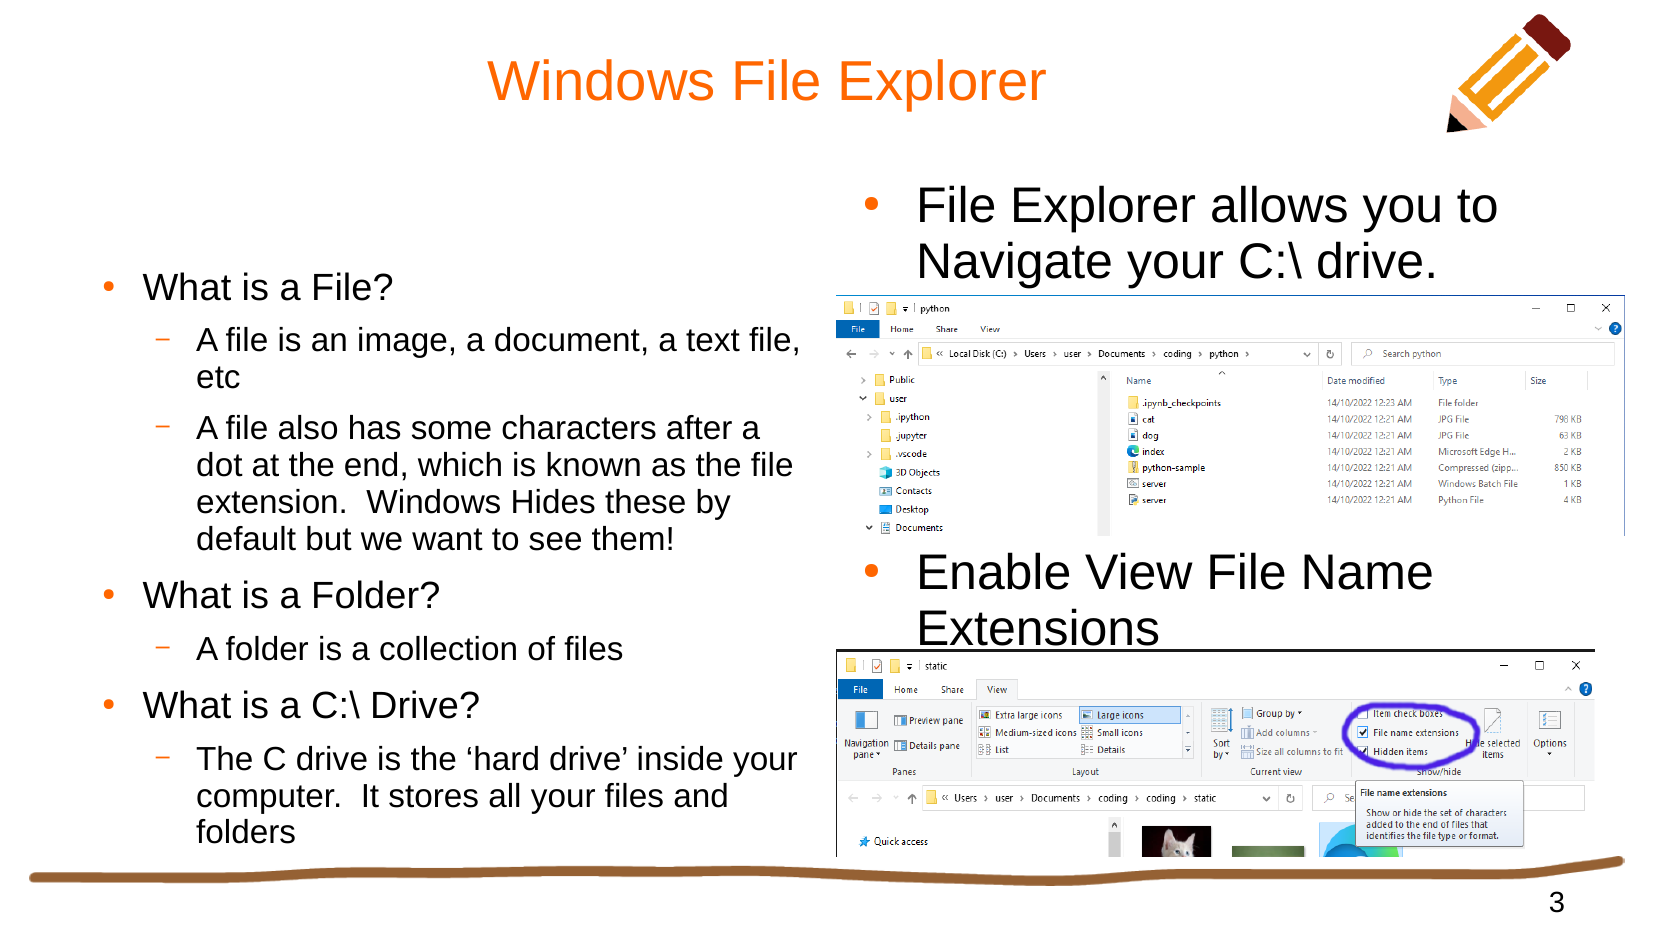

# Windows File Explorer
File Explorer allows you to Navigate your C:\ drive.
Enable View File Name Extensions
What is a File?
A file is an image, a document, a text file, etc
A file also has some characters after a dot at the end, which is known as the file extension. Windows Hides these by default but we want to see them!
What is a Folder?
A folder is a collection of files
What is a C:\ Drive?
The C drive is the ‘hard drive’ inside your computer. It stores all your files and folders
3